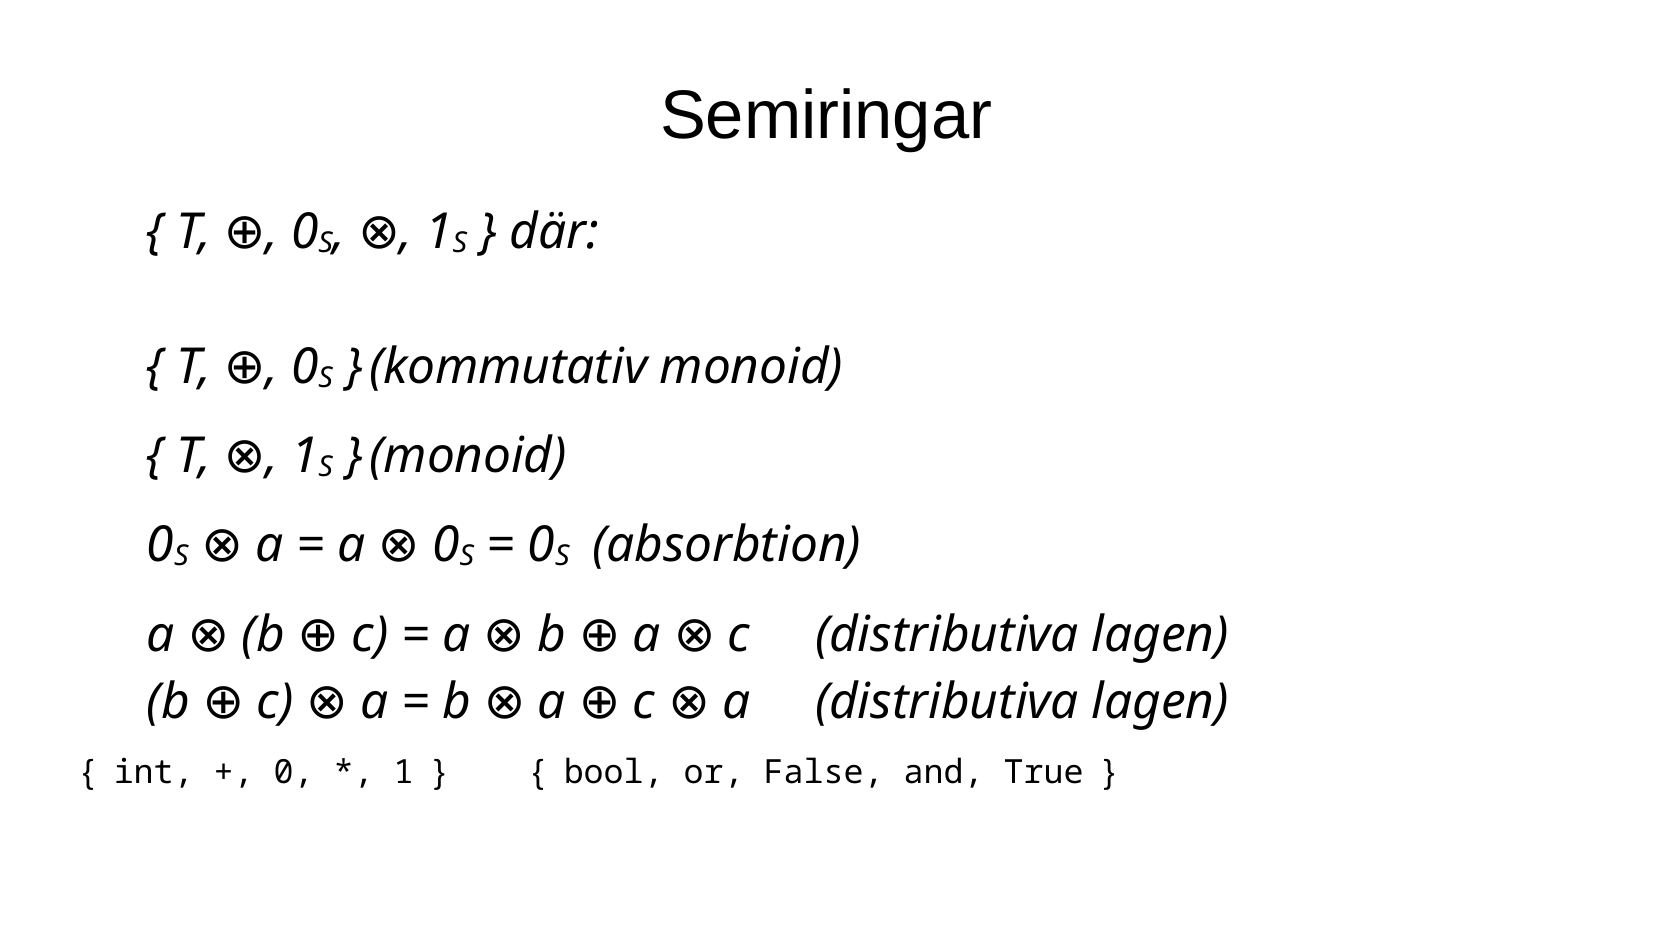

Semiringar
# { T, ⊕, 0S, ⊗, 1S } där: { T, ⊕, 0S }								(kommutativ monoid)
{ T, ⊗, 1S }								(monoid)
0S ⊗ a = a ⊗ 0S = 0S					(absorbtion)
a ⊗ (b ⊕ c) = a ⊗ b ⊕ a ⊗ c		(distributiva lagen)
(b ⊕ c) ⊗ a = b ⊗ a ⊕ c ⊗ a		(distributiva lagen)
{ int, +, 0, *, 1 }		{ bool, or, False, and, True }